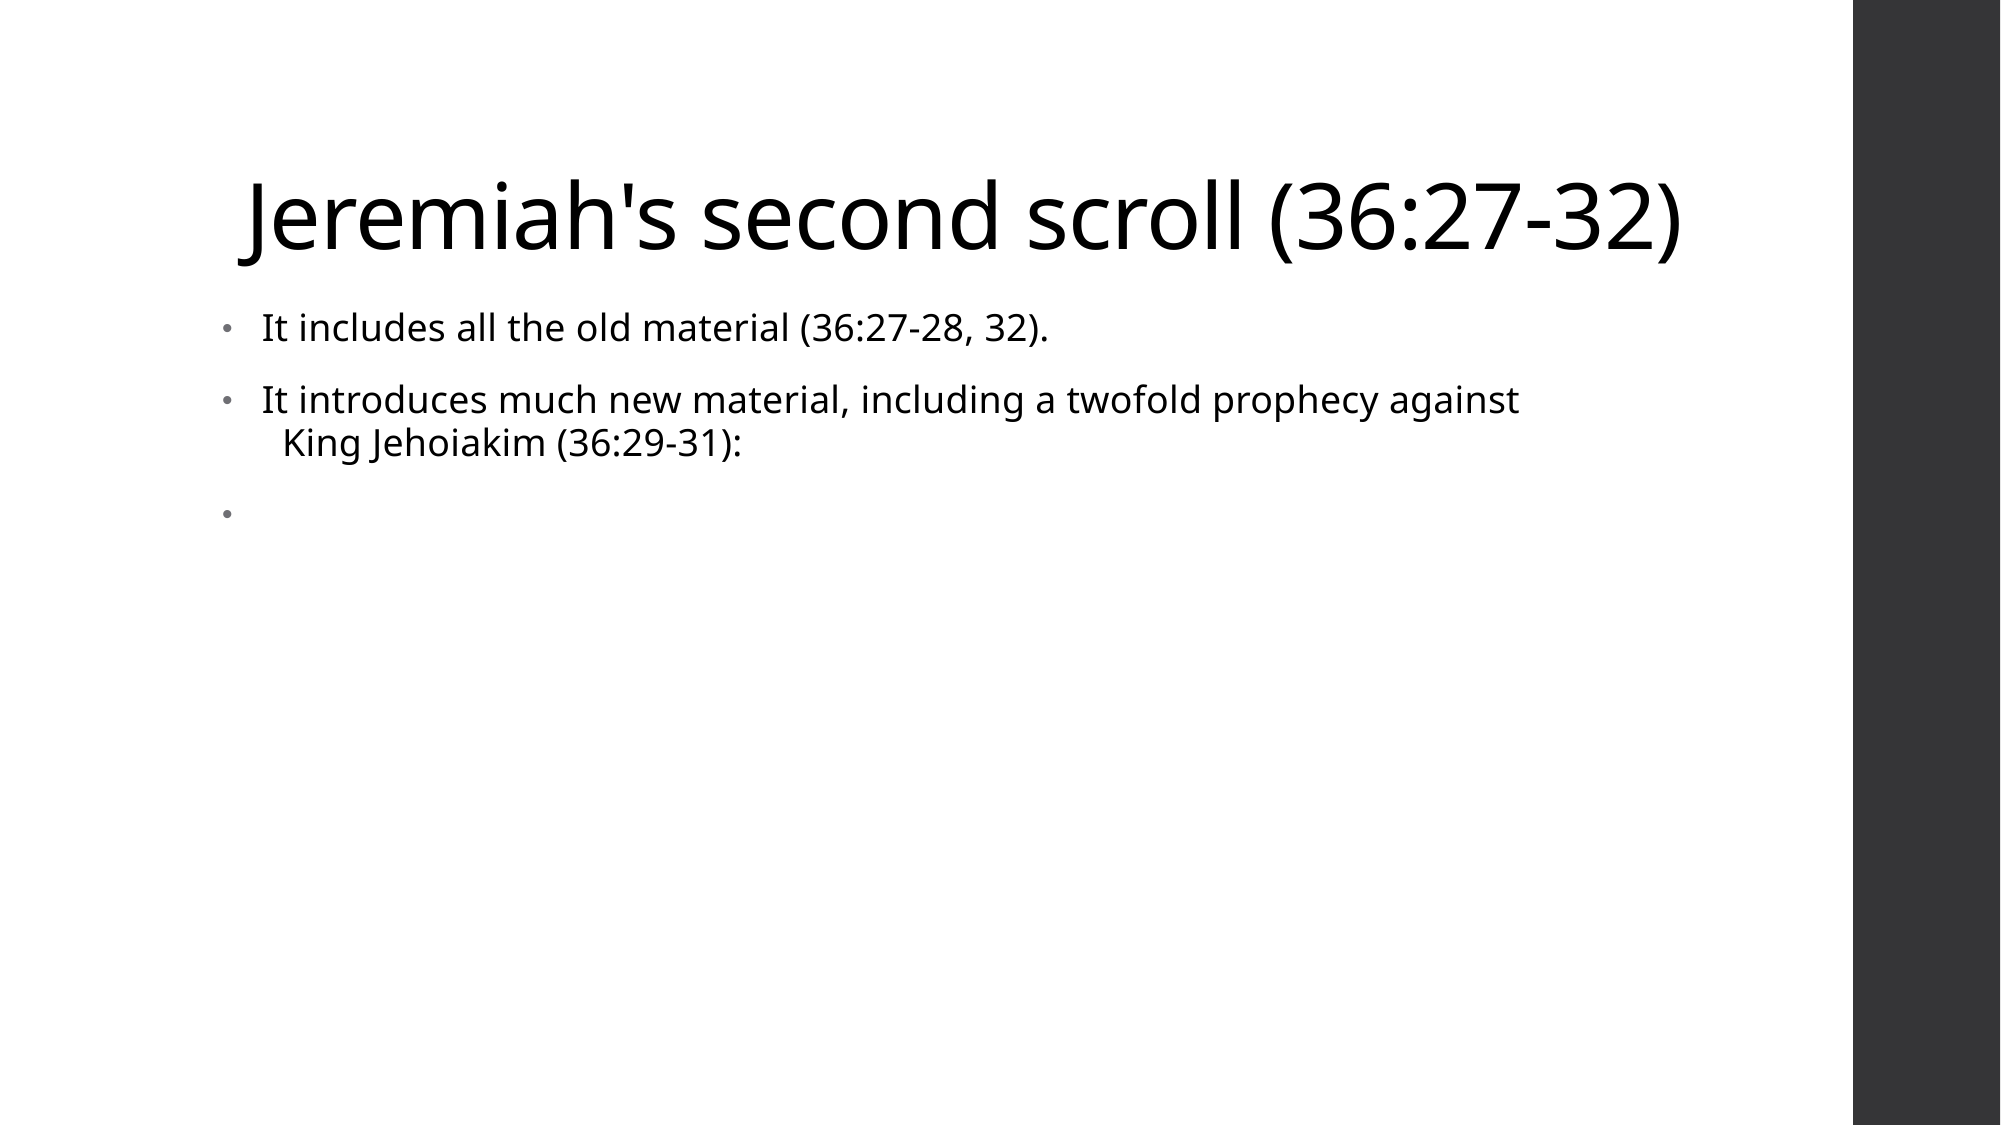

# Jeremiah's second scroll (36:27-32)
 It includes all the old material (36:27-28, 32).
 It introduces much new material, including a twofold prophecy against King Jehoiakim (36:29-31):